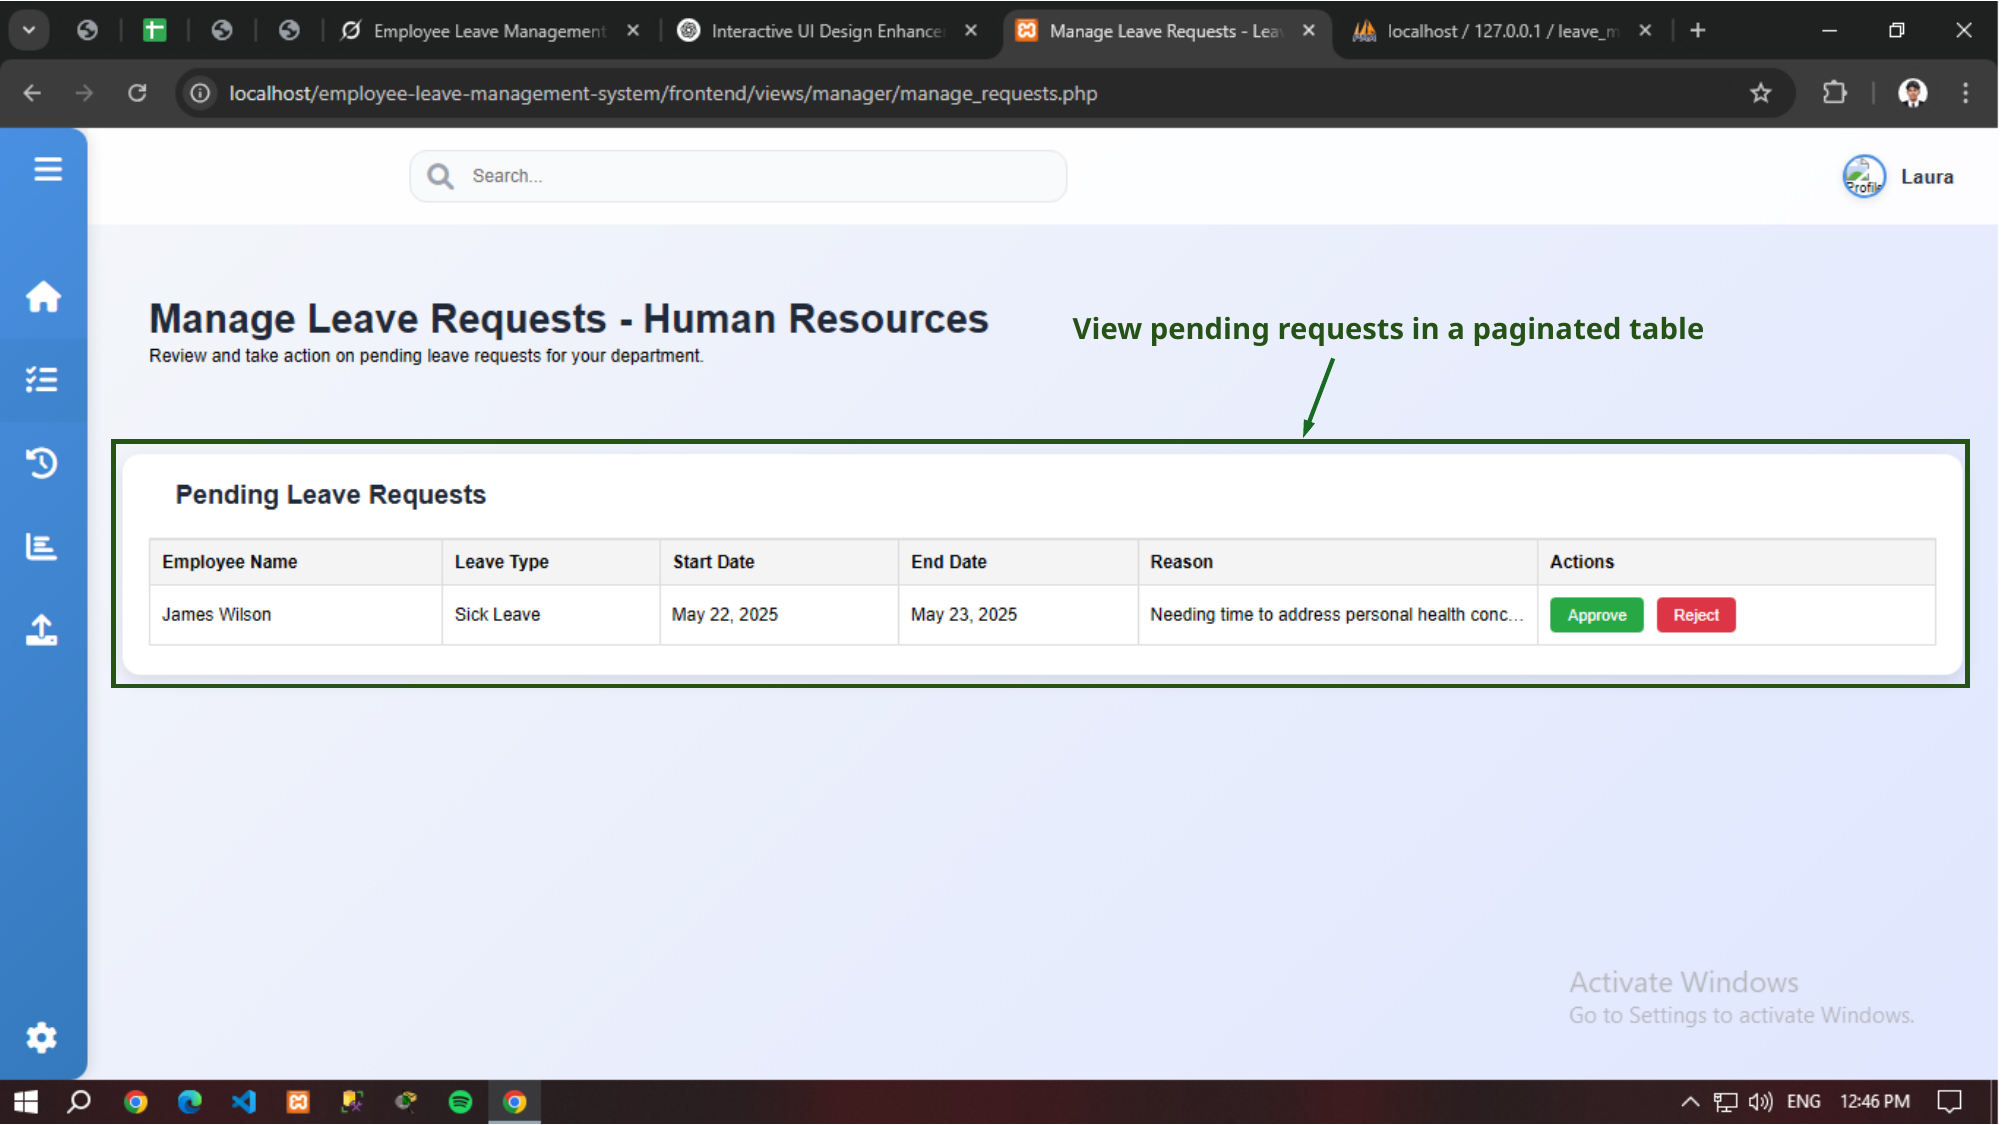

View pending requests in a paginated table